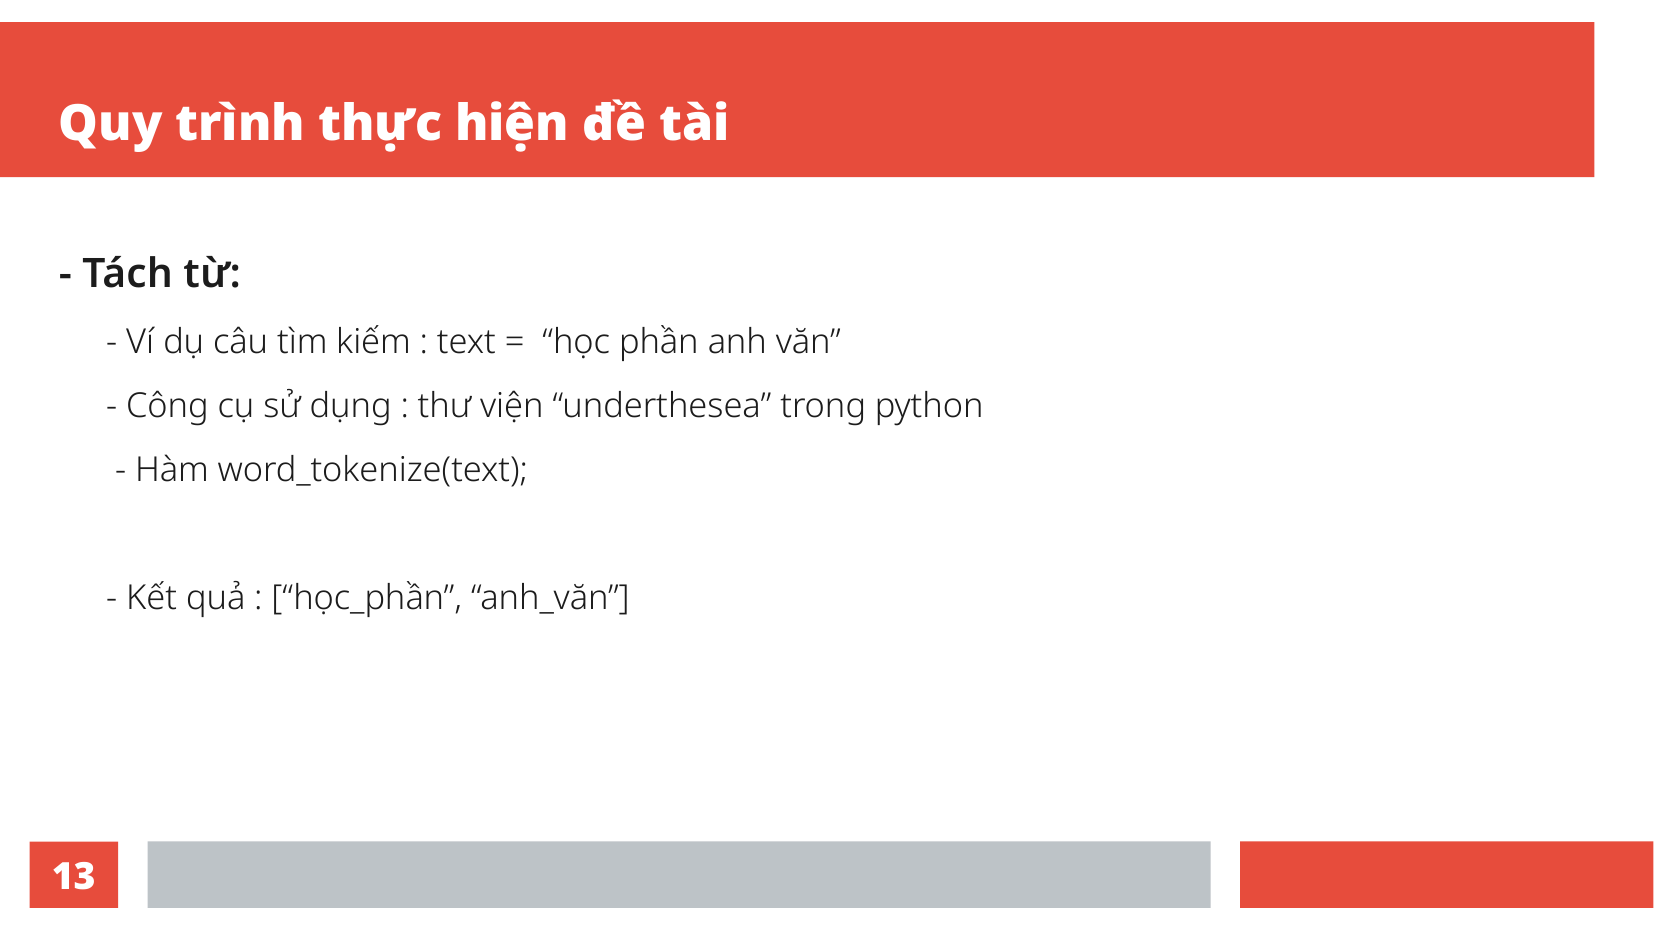

# Quy trình thực hiện đề tài
- Tách từ:
- Ví dụ câu tìm kiếm : text = “học phần anh văn”
- Công cụ sử dụng : thư viện “underthesea” trong python
 - Hàm word_tokenize(text);
- Kết quả : [“học_phần”, “anh_văn”]
13